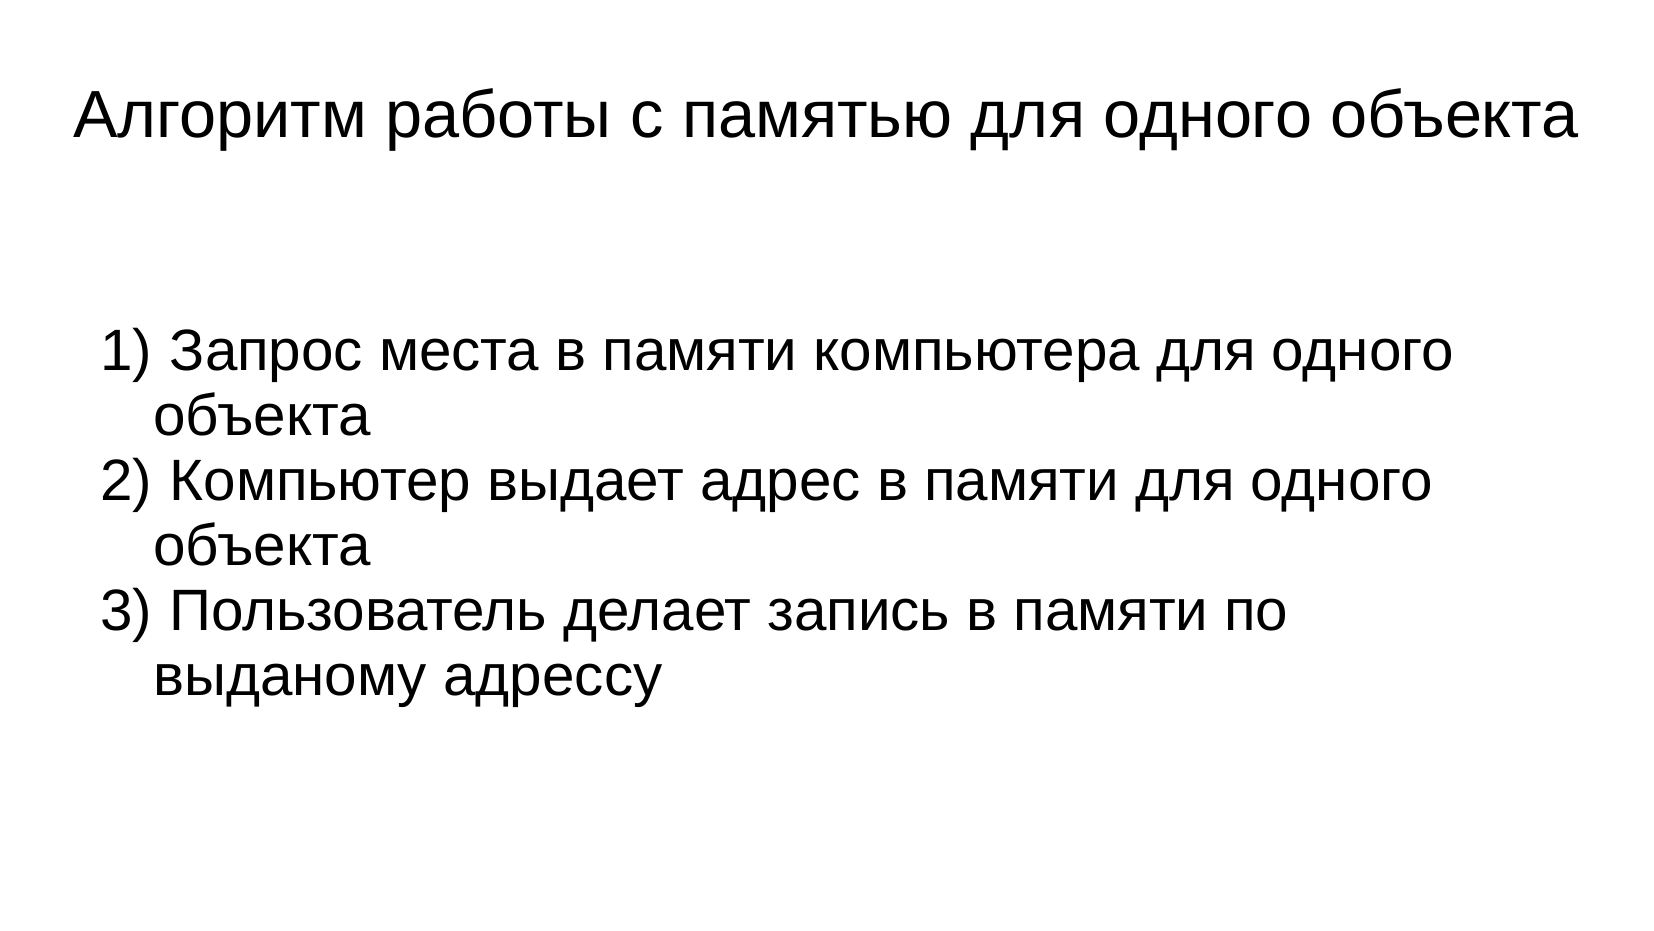

# Алгоритм работы с памятью для одного объекта
 Запрос места в памяти компьютера для одного объекта
 Компьютер выдает адрес в памяти для одного объекта
 Пользователь делает запись в памяти по выданому адрессу